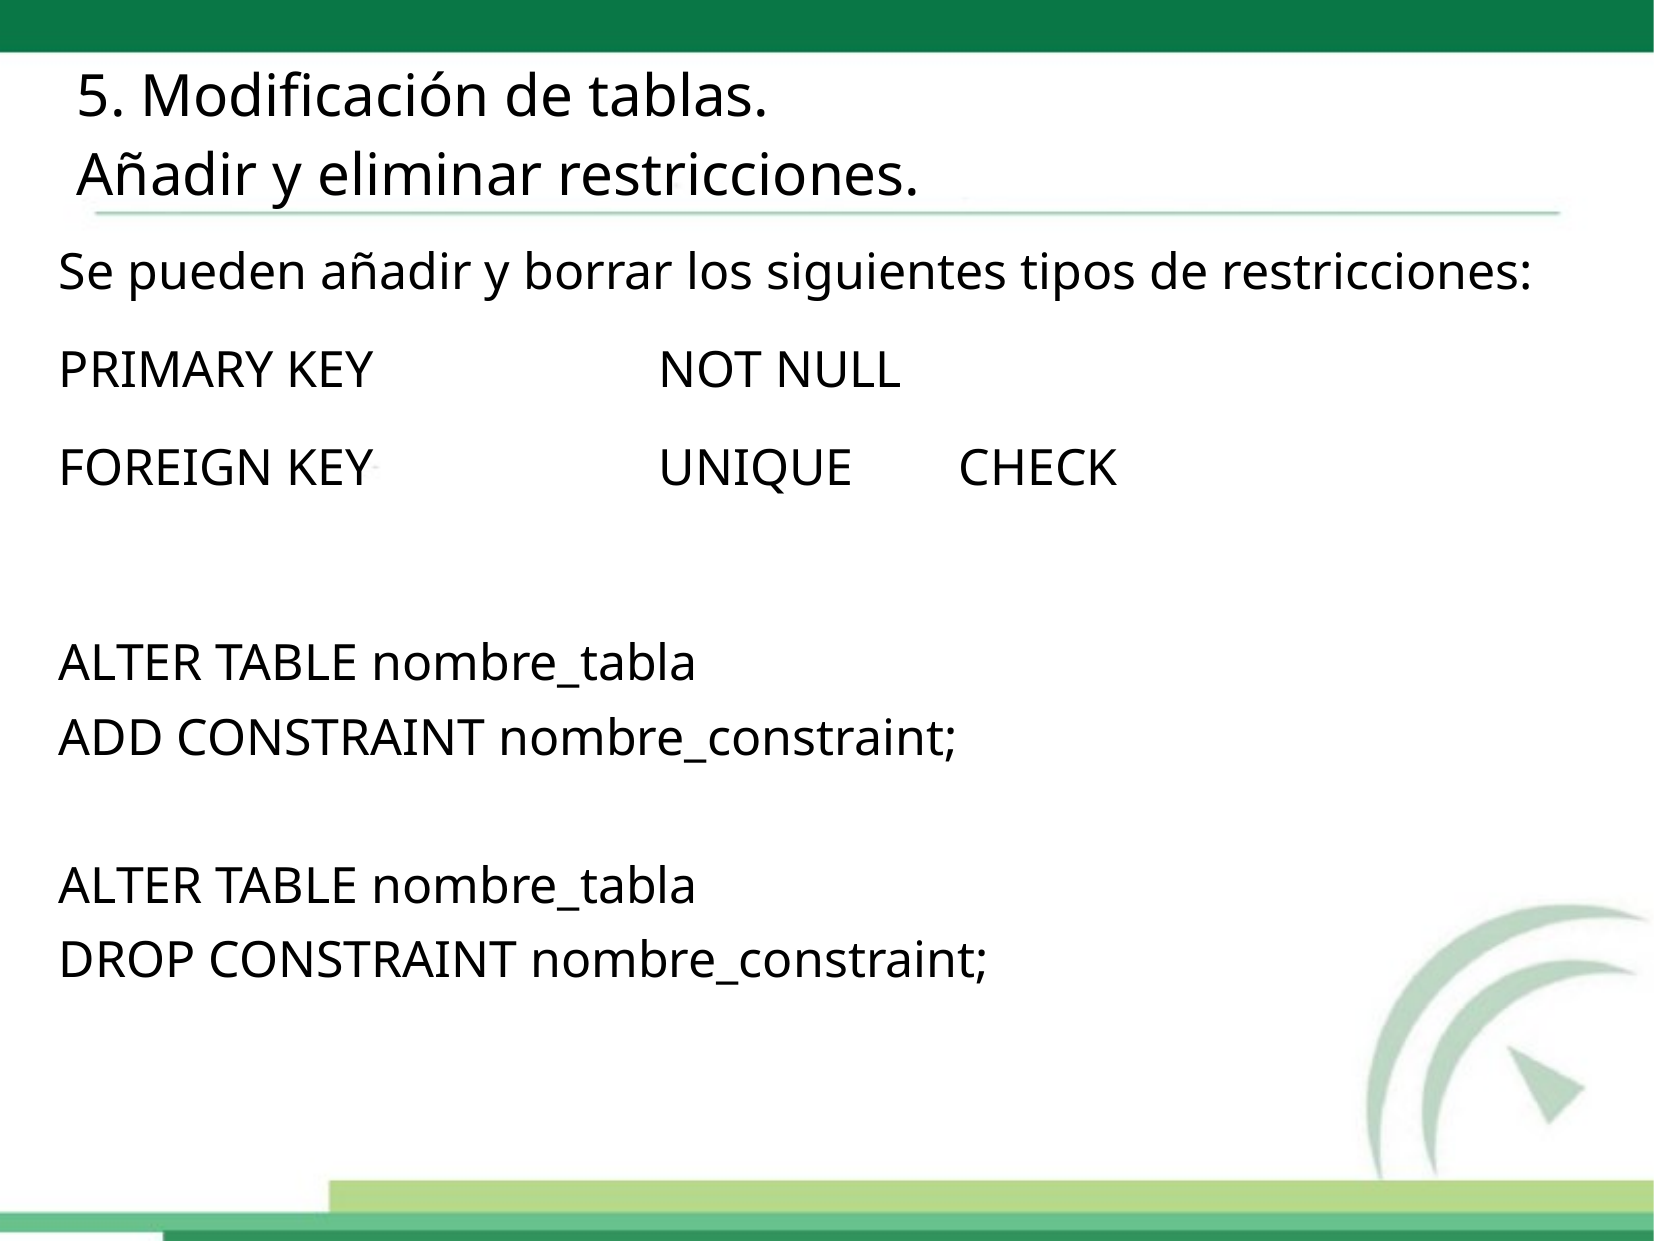

# 5. Modificación de tablas. Añadir y eliminar restricciones.
Se pueden añadir y borrar los siguientes tipos de restricciones:
PRIMARY KEY 		NOT NULL
FOREIGN KEY 		UNIQUE	CHECK
ALTER TABLE nombre_tabla
ADD CONSTRAINT nombre_constraint;
ALTER TABLE nombre_tabla
DROP CONSTRAINT nombre_constraint;